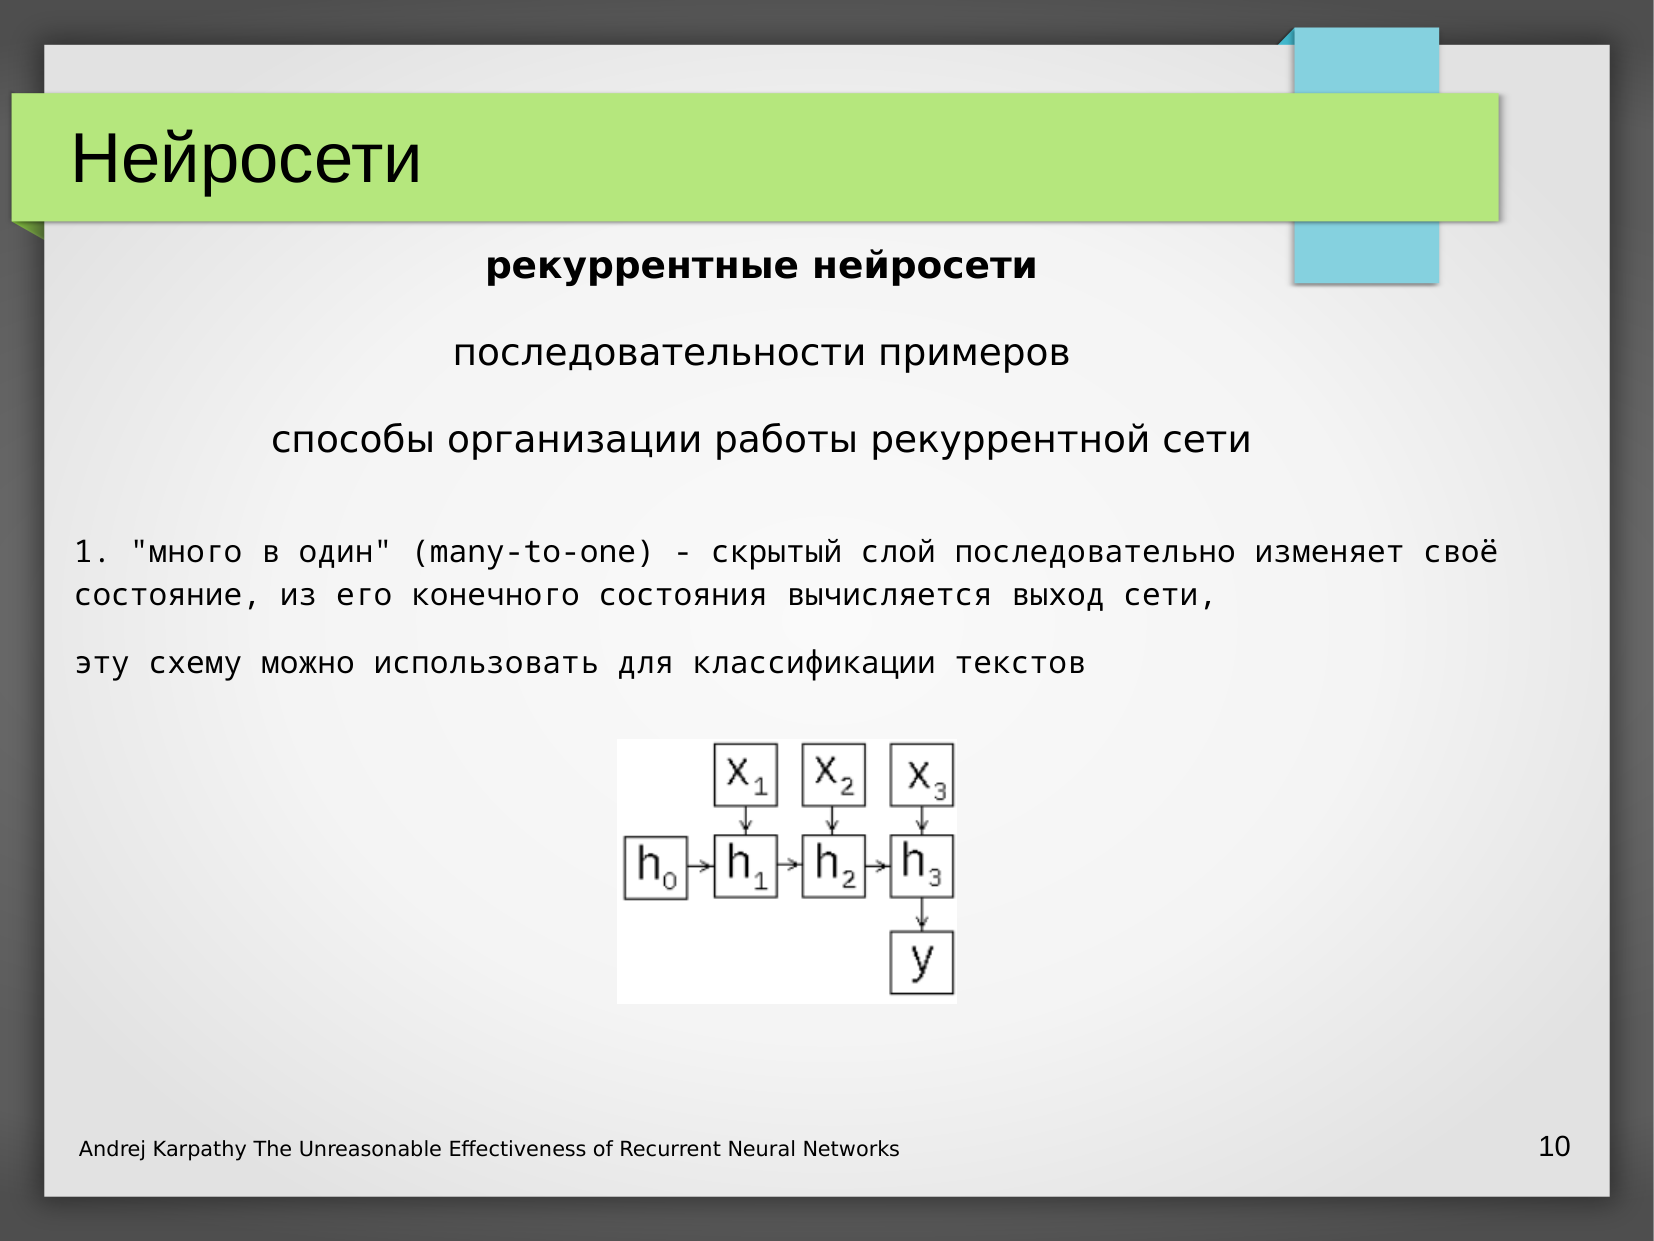

# Нейросети
рекуррентные нейросети
последовательности примеров
способы организации работы рекуррентной сети
1. "много в один" (many-to-one) - скрытый слой последовательно изменяет своё состояние, из его конечного состояния вычисляется выход сети,
эту схему можно использовать для классификации текстов
10
Andrej Karpathy The Unreasonable Effectiveness of Recurrent Neural Networks